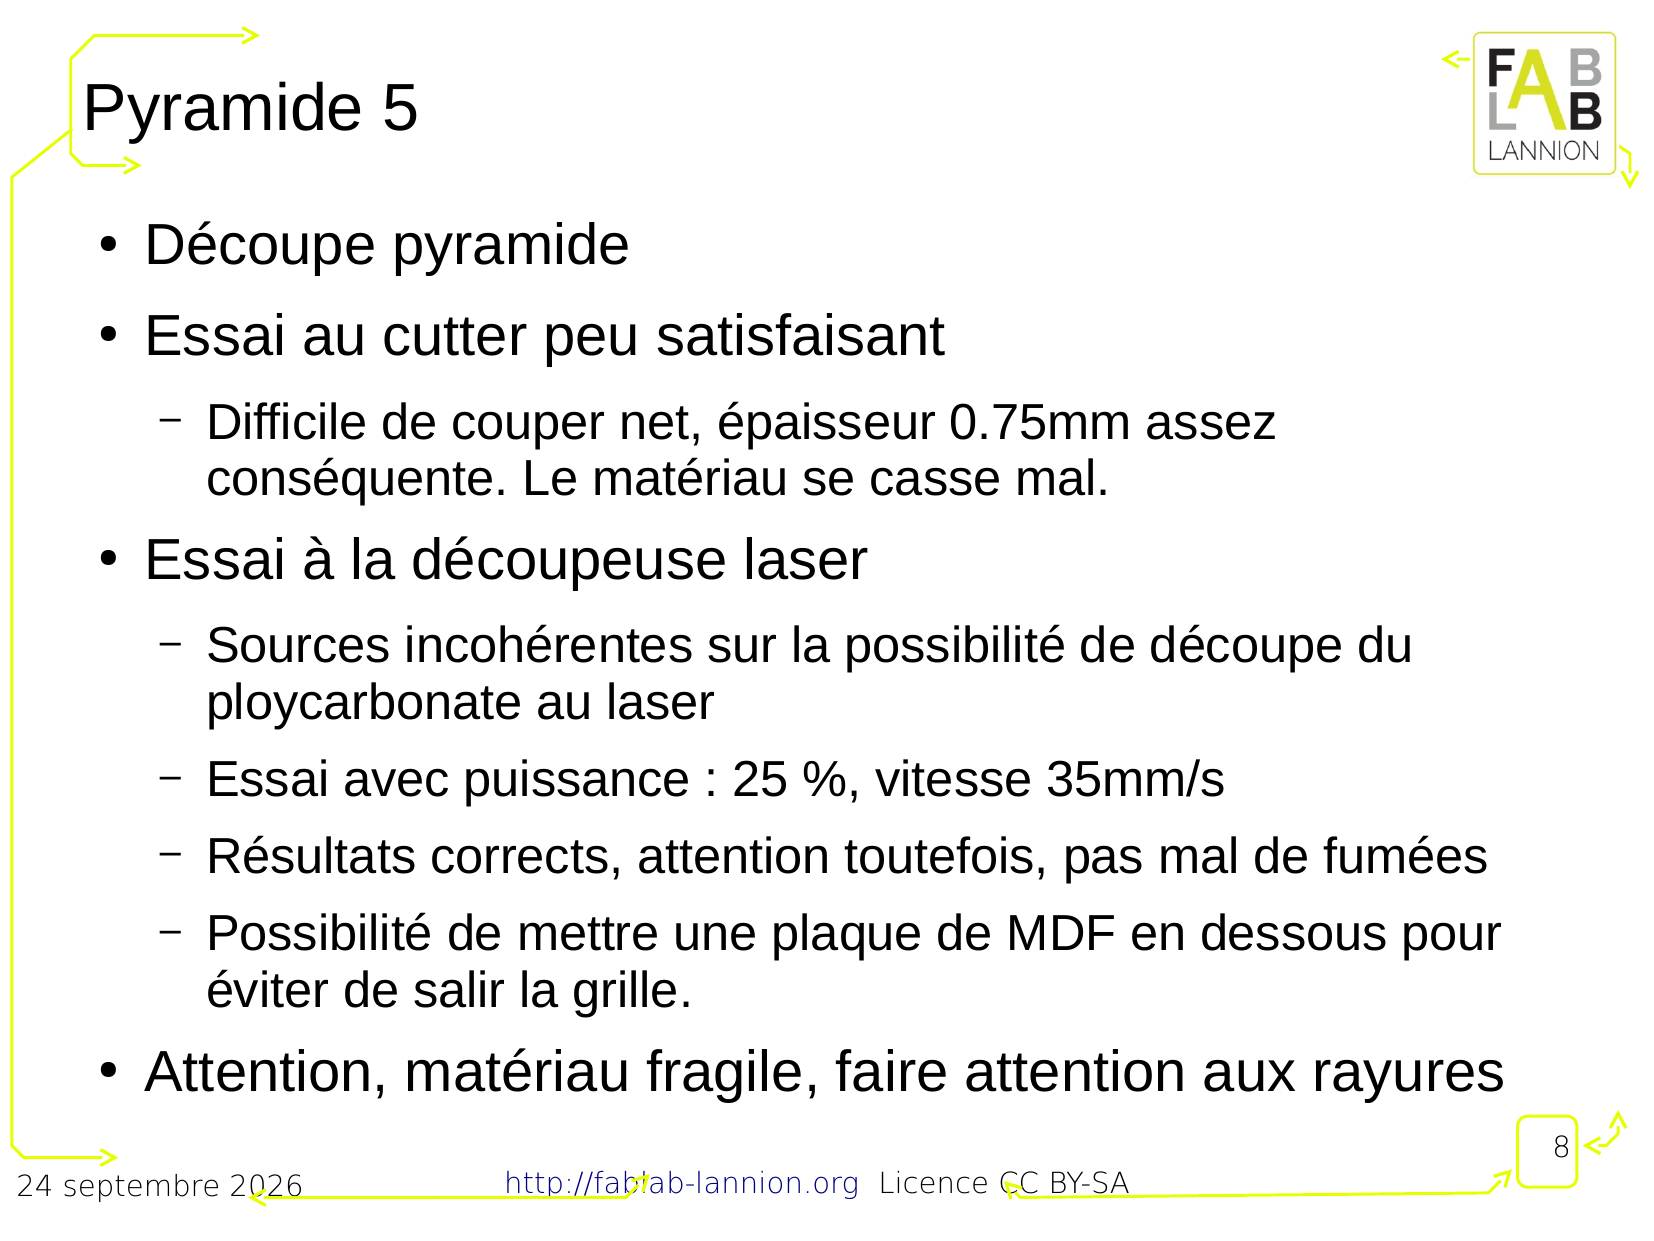

# Pyramide 5
Découpe pyramide
Essai au cutter peu satisfaisant
Difficile de couper net, épaisseur 0.75mm assez conséquente. Le matériau se casse mal.
Essai à la découpeuse laser
Sources incohérentes sur la possibilité de découpe du ploycarbonate au laser
Essai avec puissance : 25 %, vitesse 35mm/s
Résultats corrects, attention toutefois, pas mal de fumées
Possibilité de mettre une plaque de MDF en dessous pour éviter de salir la grille.
Attention, matériau fragile, faire attention aux rayures
8